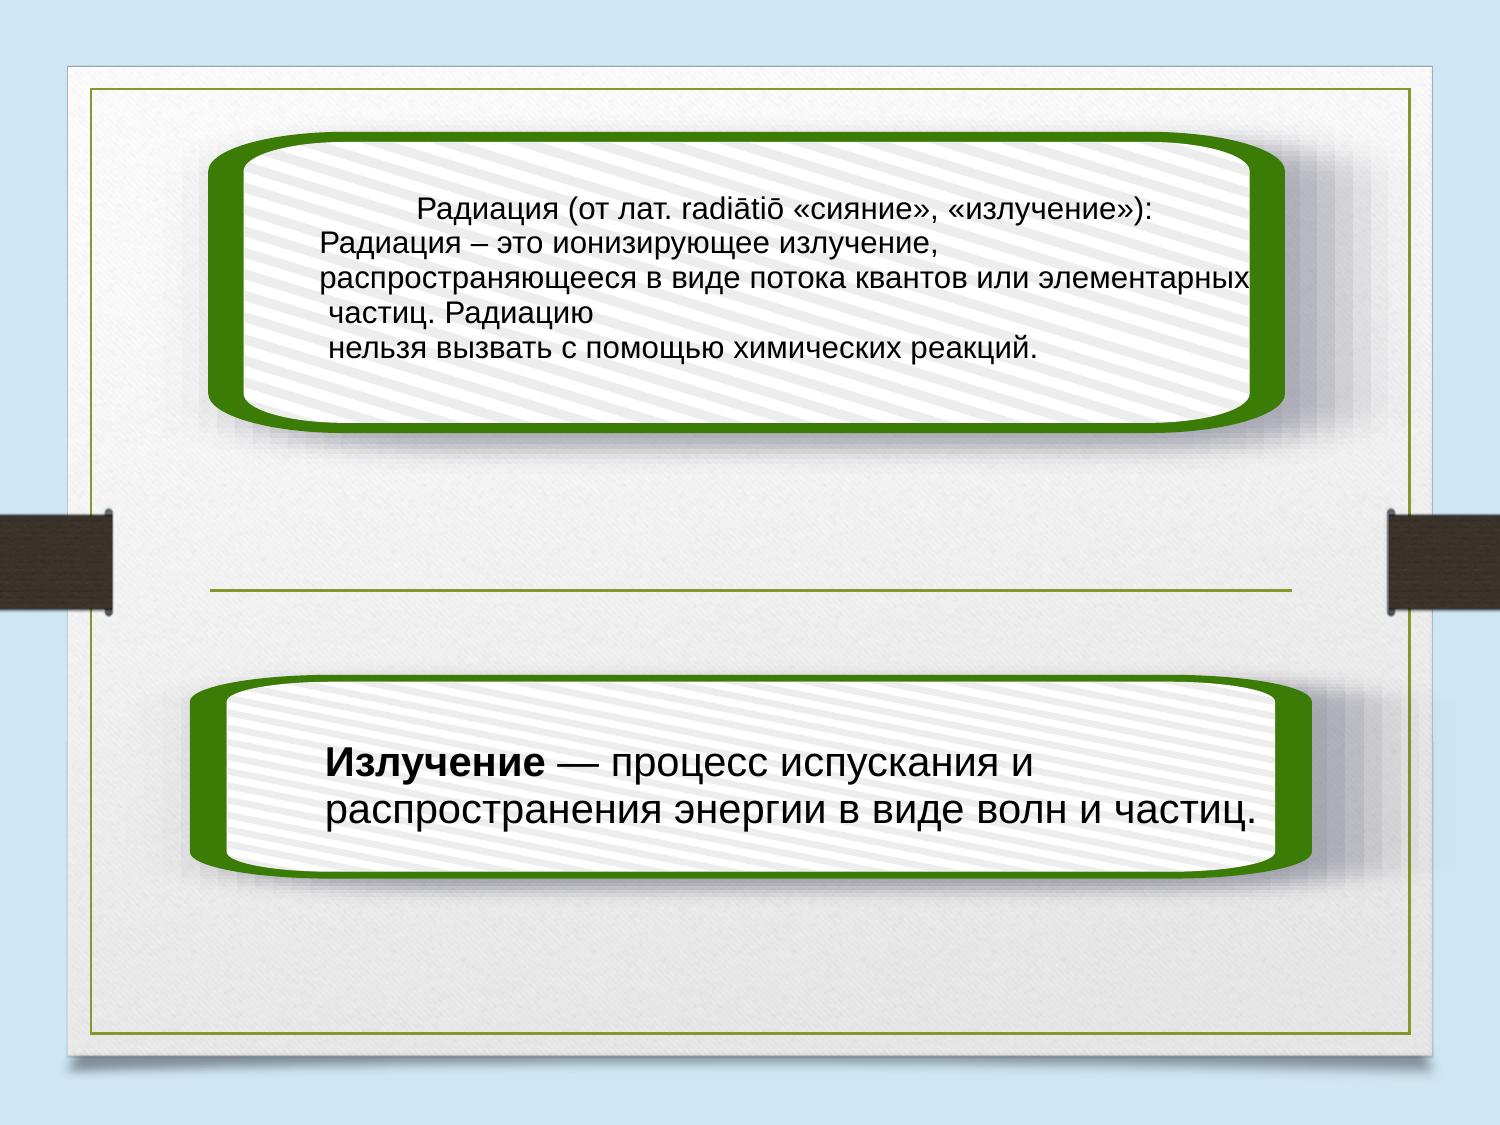

Радиация (от лат. radiātiō «сияние», «излучение»):
Радиация – это ионизирующее излучение,
распространяющееся в виде потока квантов или элементарных
 частиц. Радиацию
 нельзя вызвать с помощью химических реакций.
Излучение — процесс испускания и
распространения энергии в виде волн и частиц.